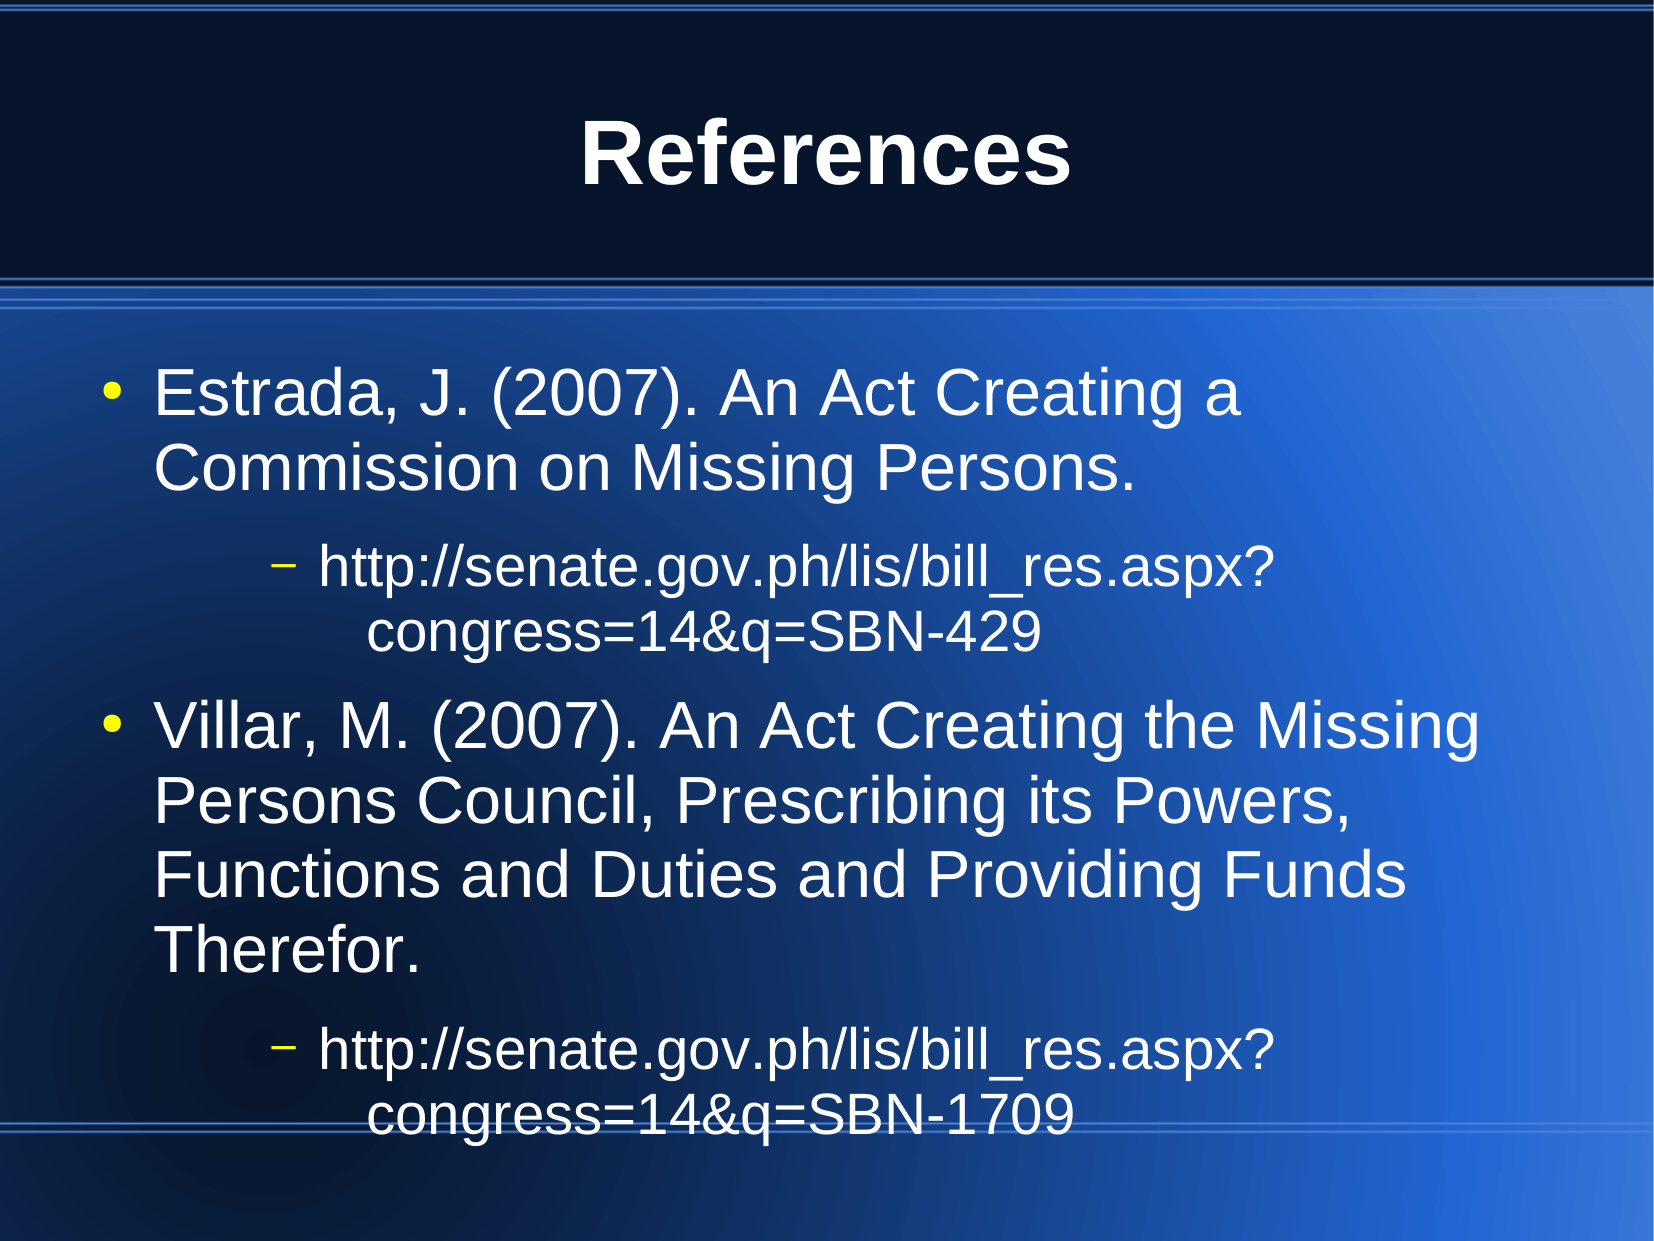

# References
Estrada, J. (2007). An Act Creating a Commission on Missing Persons.
http://senate.gov.ph/lis/bill_res.aspx?congress=14&q=SBN-429
Villar, M. (2007). An Act Creating the Missing Persons Council, Prescribing its Powers, 	Functions and Duties and Providing Funds Therefor.
http://senate.gov.ph/lis/bill_res.aspx?congress=14&q=SBN-1709